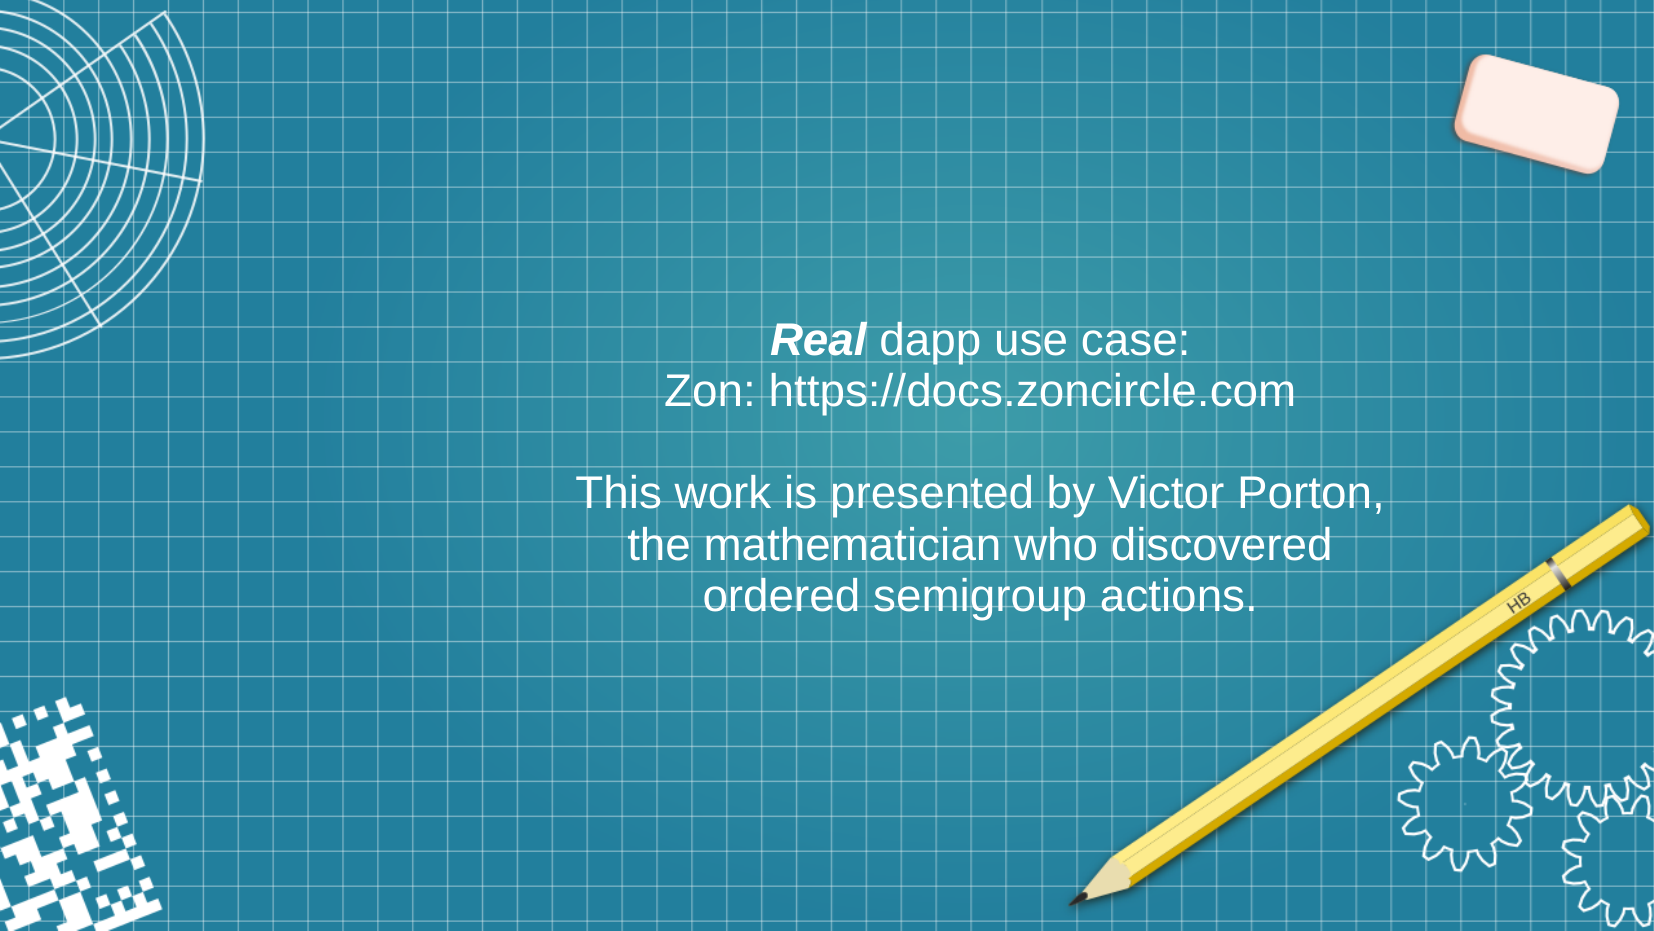

# Real dapp use case: Zon: https://docs.zoncircle.com This work is presented by Victor Porton, the mathematician who discovered ordered semigroup actions.